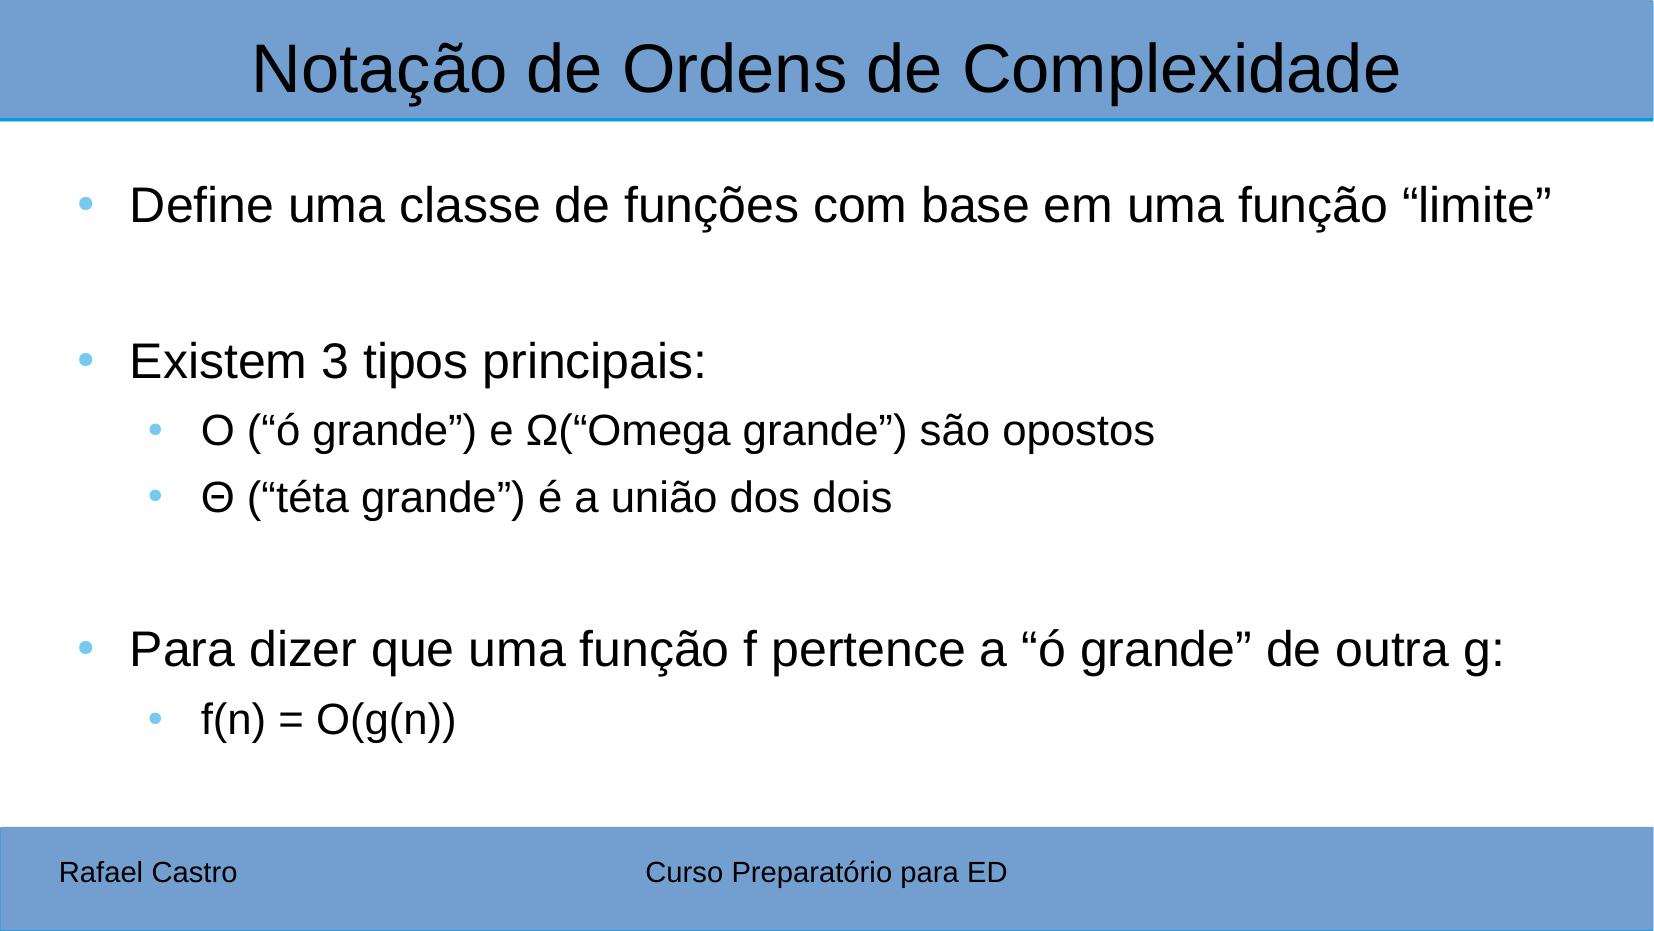

# Notação de Ordens de Complexidade
Define uma classe de funções com base em uma função “limite”
Existem 3 tipos principais:
O (“ó grande”) e Ω(“Omega grande”) são opostos
Θ (“téta grande”) é a união dos dois
Para dizer que uma função f pertence a “ó grande” de outra g:
f(n) = O(g(n))
Curso Preparatório para ED